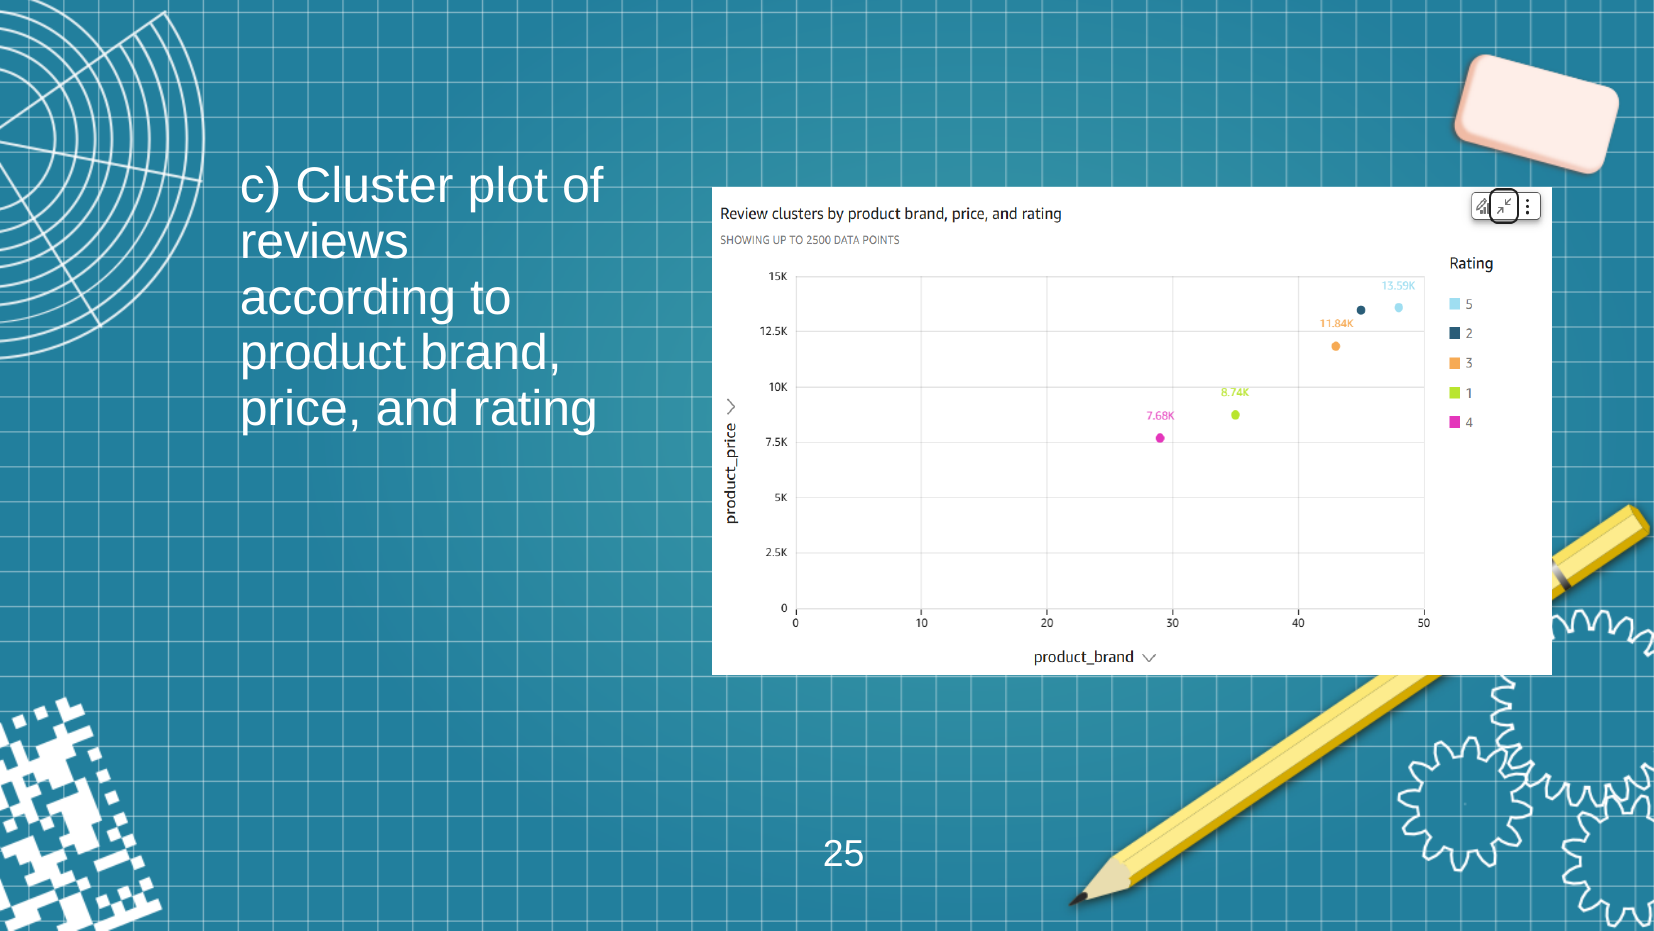

c) Cluster plot of reviews according to product brand, price, and rating